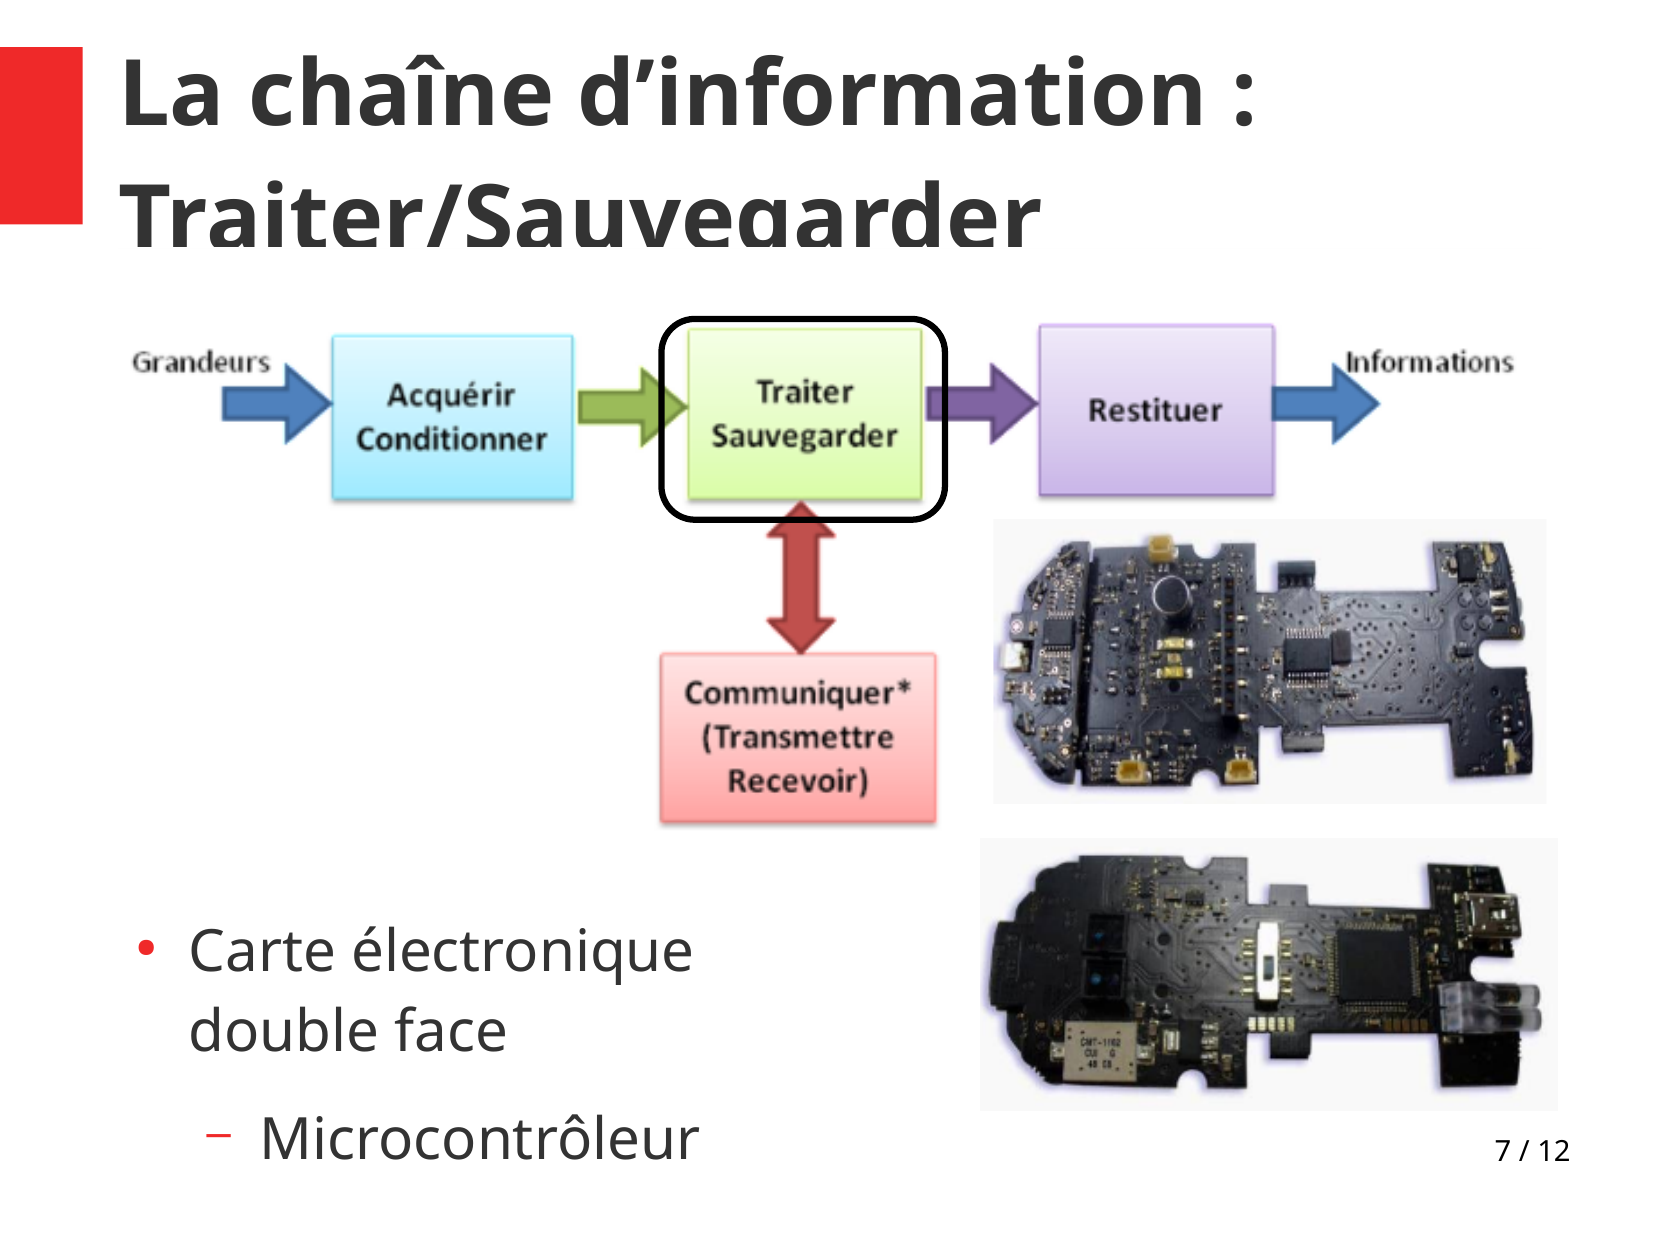

# La chaîne d’information : Traiter/Sauvegarder
Carte électronique double face
Microcontrôleur
7